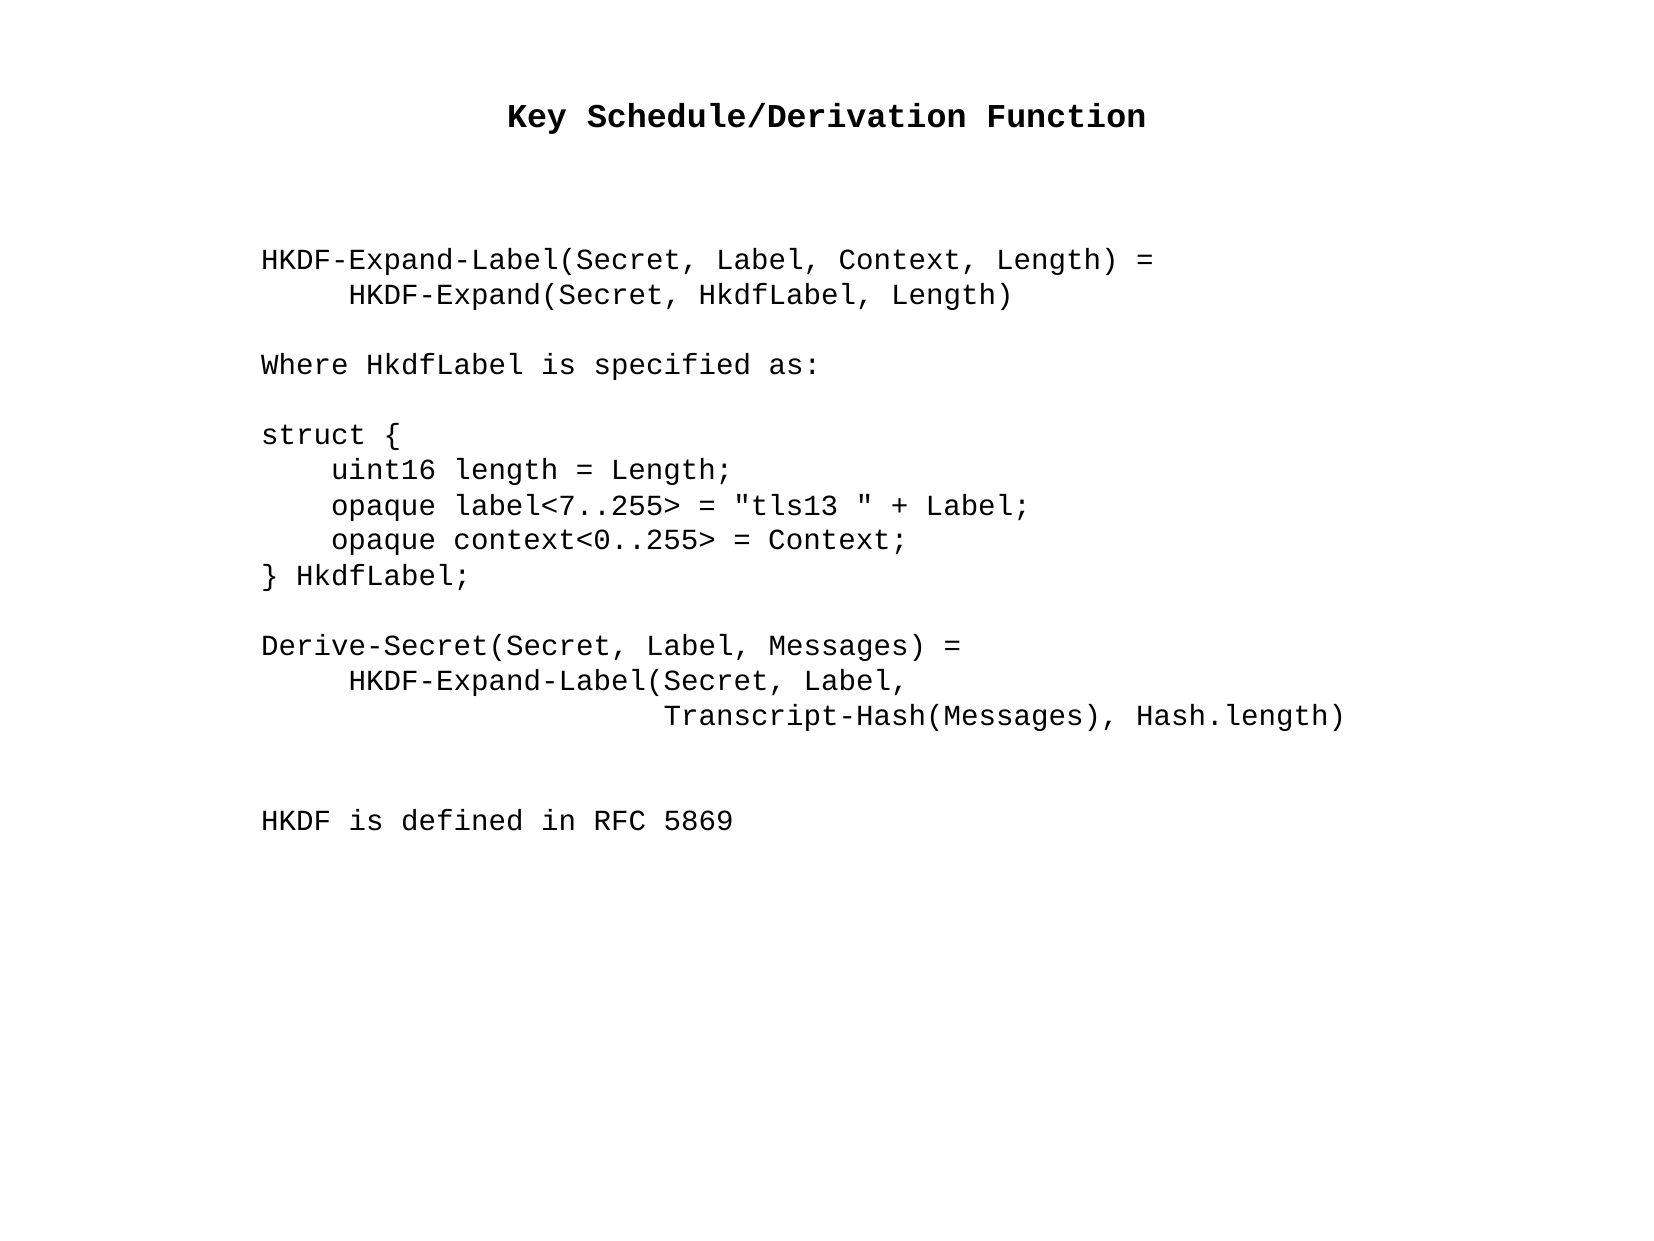

# Key Schedule/Derivation Function
 HKDF-Expand-Label(Secret, Label, Context, Length) =
 HKDF-Expand(Secret, HkdfLabel, Length)
 Where HkdfLabel is specified as:
 struct {
 uint16 length = Length;
 opaque label<7..255> = "tls13 " + Label;
 opaque context<0..255> = Context;
 } HkdfLabel;
 Derive-Secret(Secret, Label, Messages) =
 HKDF-Expand-Label(Secret, Label,
 Transcript-Hash(Messages), Hash.length)
 HKDF is defined in RFC 5869